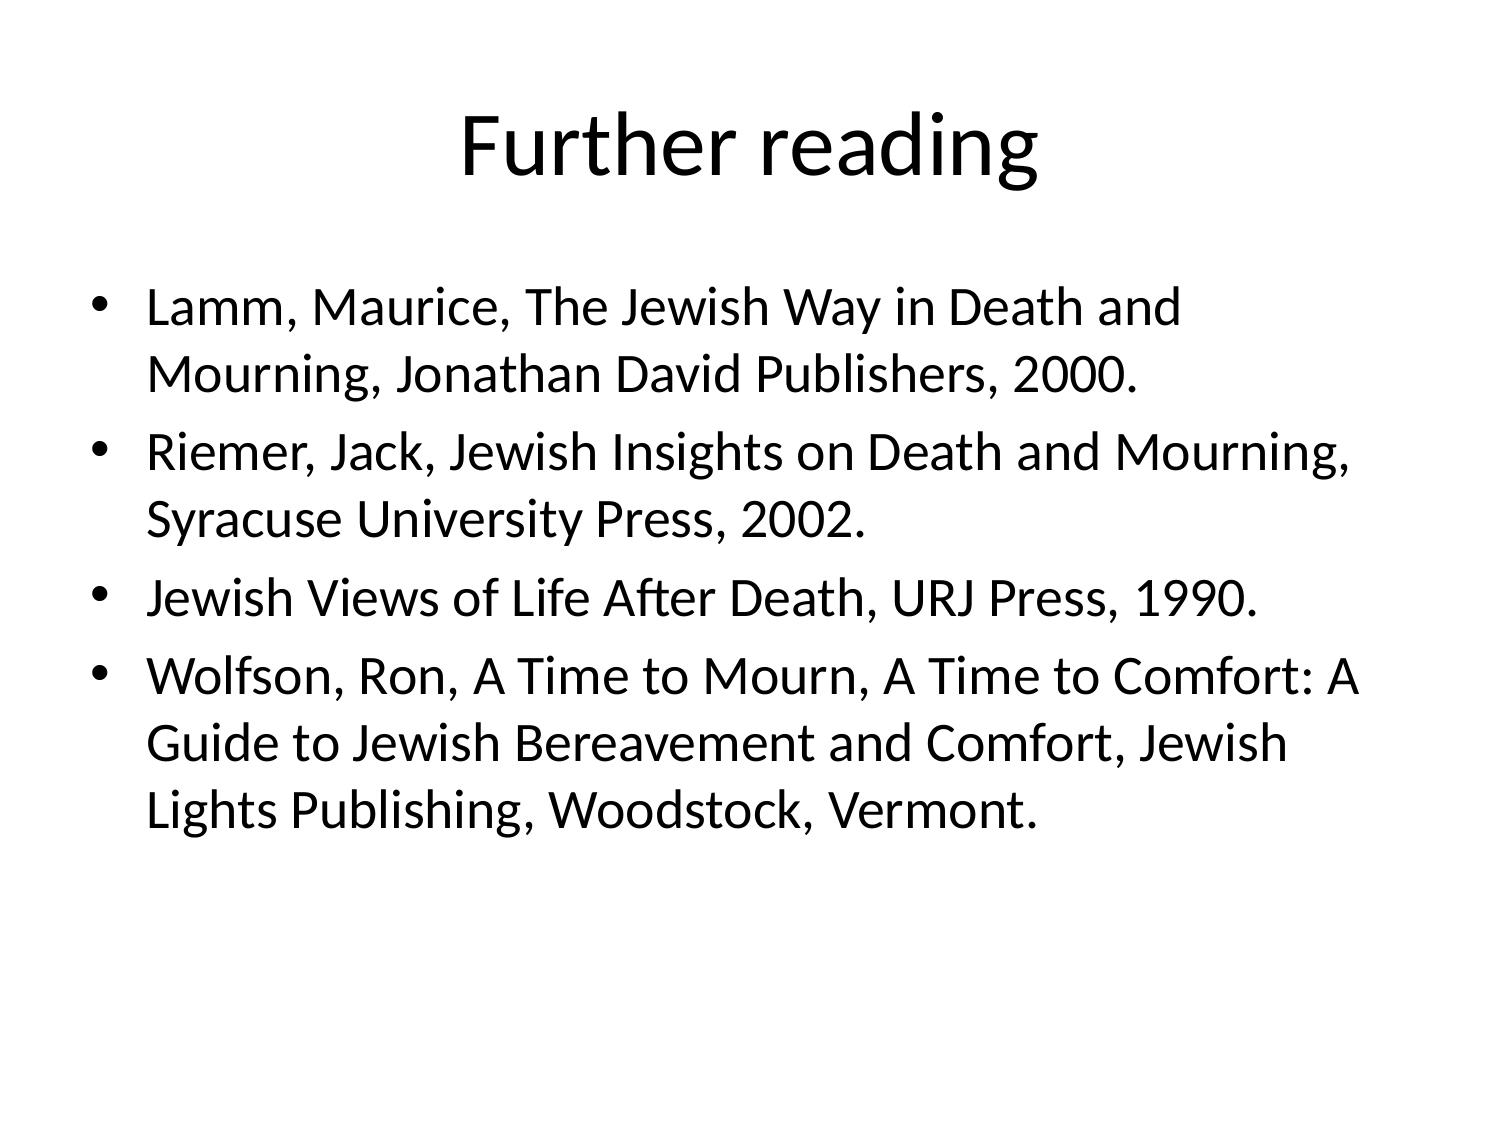

# Further reading
Lamm, Maurice, The Jewish Way in Death and Mourning, Jonathan David Publishers, 2000.
Riemer, Jack, Jewish Insights on Death and Mourning, Syracuse University Press, 2002.
Jewish Views of Life After Death, URJ Press, 1990.
Wolfson, Ron, A Time to Mourn, A Time to Comfort: A Guide to Jewish Bereavement and Comfort, Jewish Lights Publishing, Woodstock, Vermont.